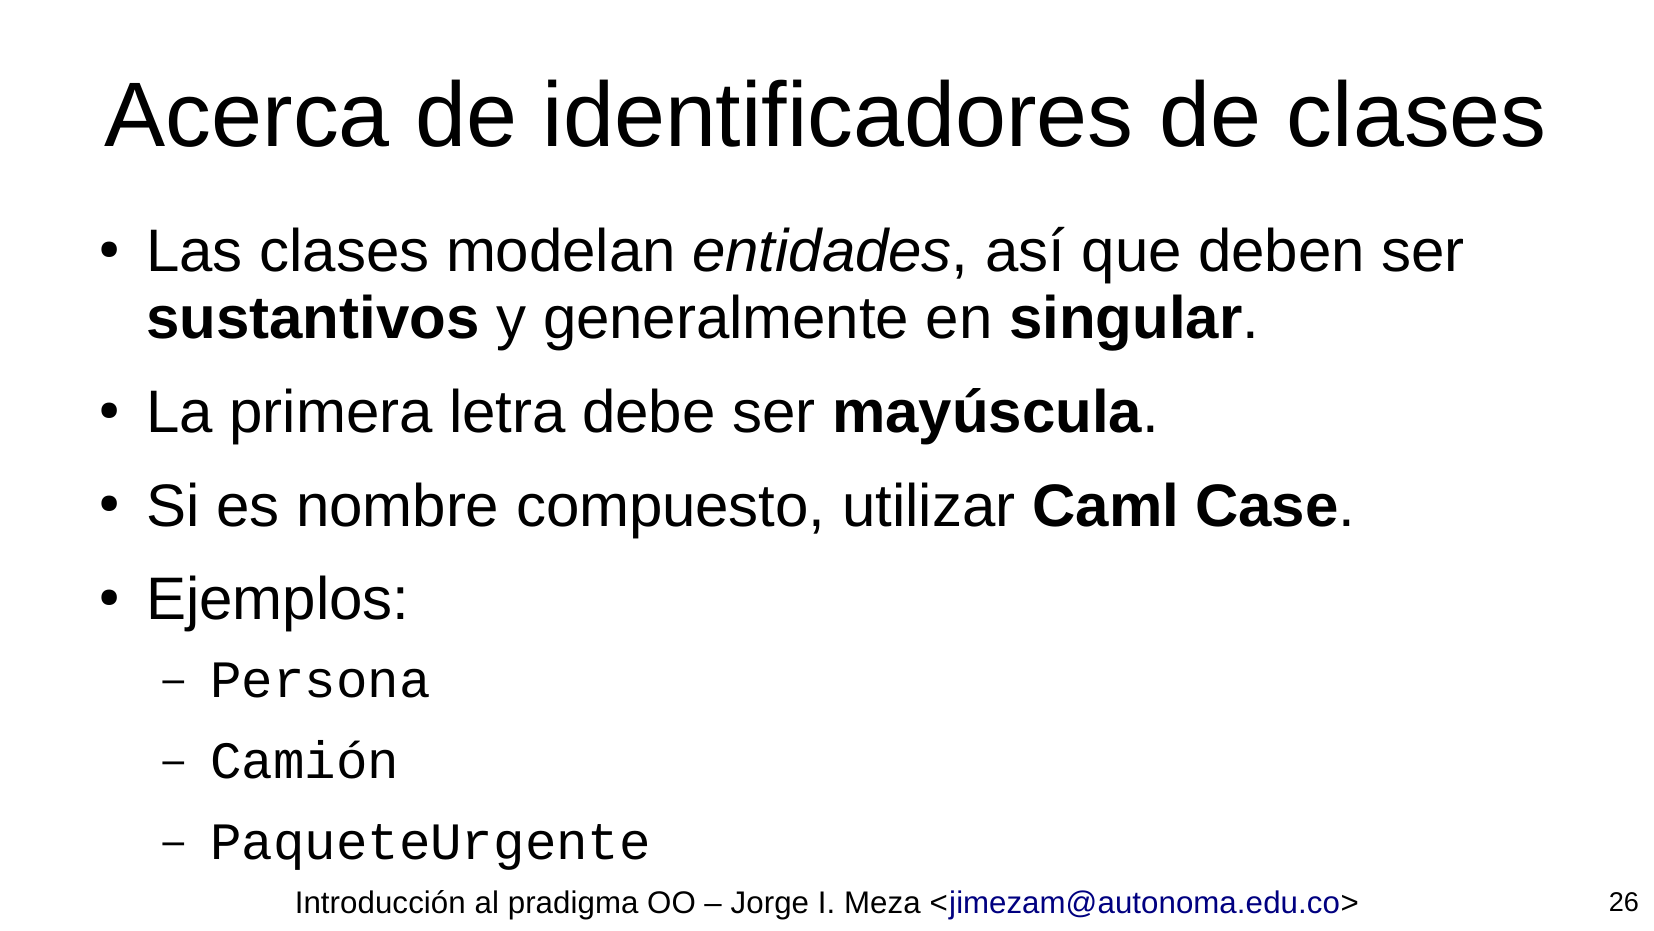

# Acerca de identificadores de clases
Las clases modelan entidades, así que deben ser sustantivos y generalmente en singular.
La primera letra debe ser mayúscula.
Si es nombre compuesto, utilizar Caml Case.
Ejemplos:
Persona
Camión
PaqueteUrgente